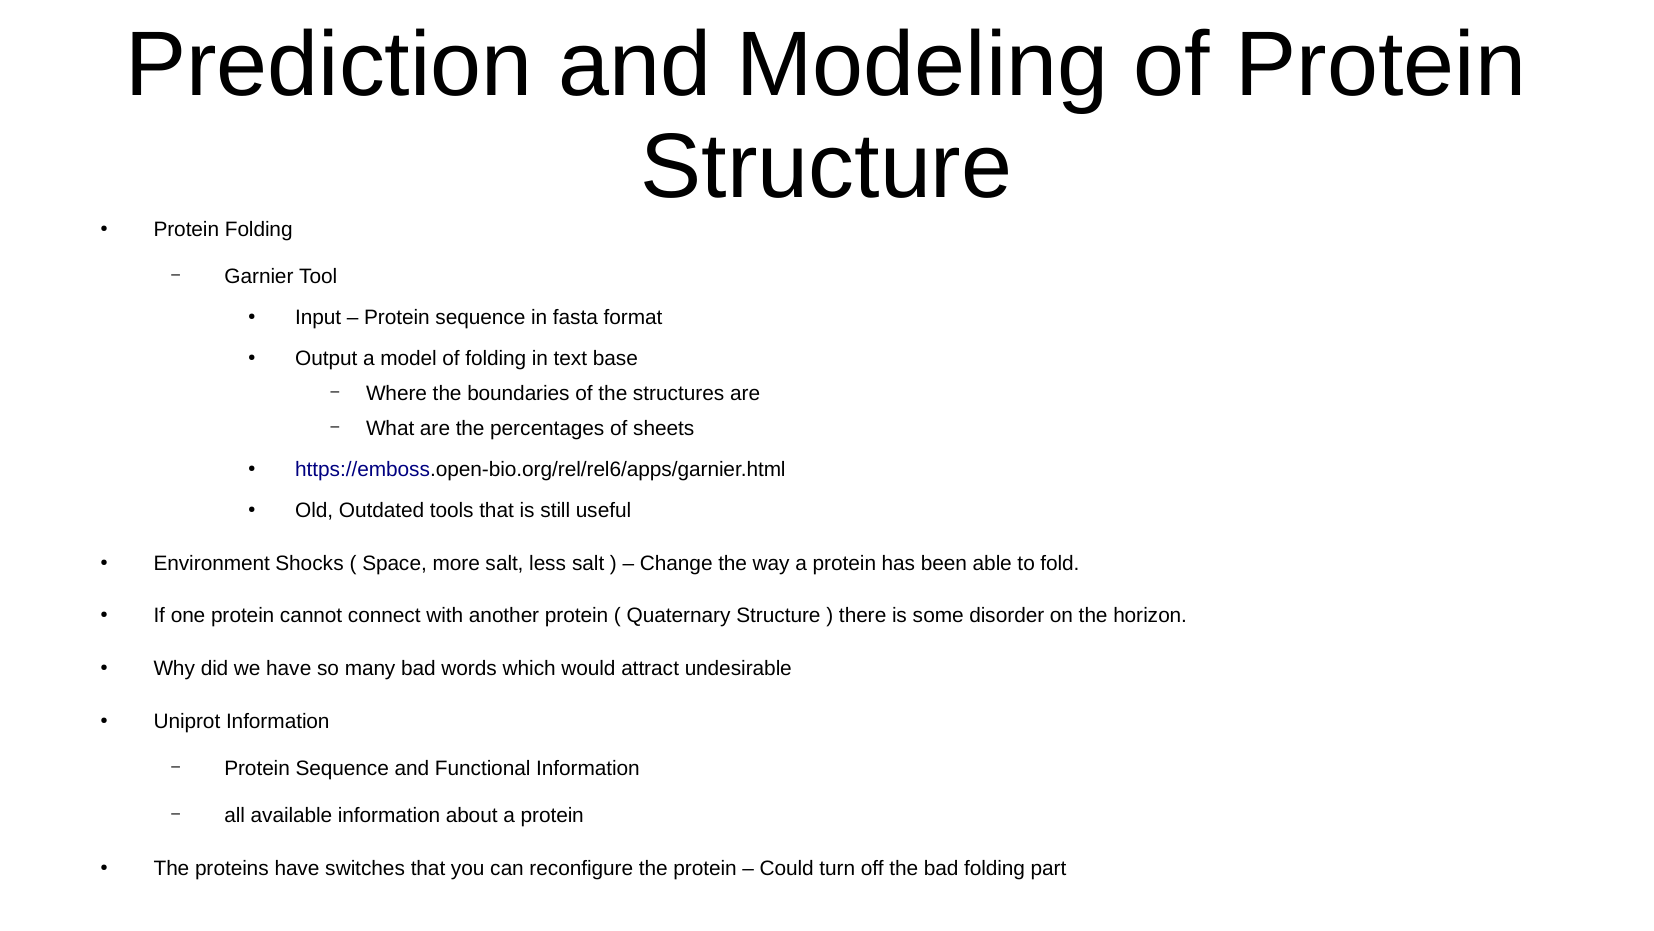

# Prediction and Modeling of Protein Structure
Protein Folding
Garnier Tool
Input – Protein sequence in fasta format
Output a model of folding in text base
Where the boundaries of the structures are
What are the percentages of sheets
https://emboss.open-bio.org/rel/rel6/apps/garnier.html
Old, Outdated tools that is still useful
Environment Shocks ( Space, more salt, less salt ) – Change the way a protein has been able to fold.
If one protein cannot connect with another protein ( Quaternary Structure ) there is some disorder on the horizon.
Why did we have so many bad words which would attract undesirable
Uniprot Information
Protein Sequence and Functional Information
all available information about a protein
The proteins have switches that you can reconfigure the protein – Could turn off the bad folding part